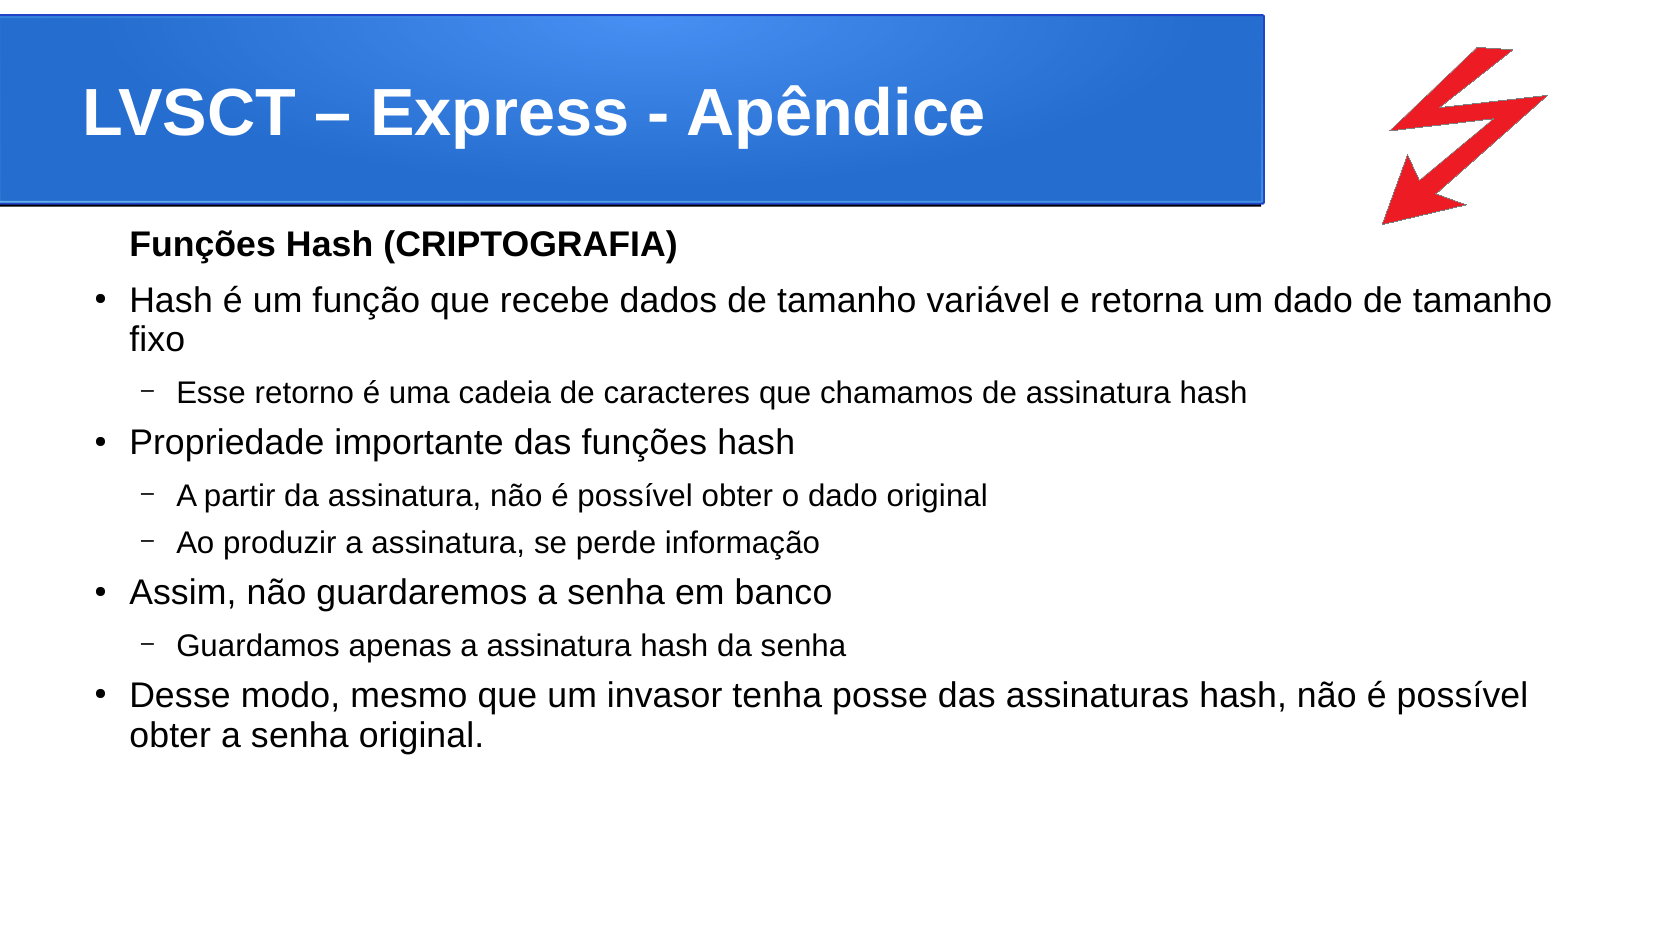

# LVSCT – Express - Apêndice
Funções Hash (CRIPTOGRAFIA)
Hash é um função que recebe dados de tamanho variável e retorna um dado de tamanho fixo
Esse retorno é uma cadeia de caracteres que chamamos de assinatura hash
Propriedade importante das funções hash
A partir da assinatura, não é possível obter o dado original
Ao produzir a assinatura, se perde informação
Assim, não guardaremos a senha em banco
Guardamos apenas a assinatura hash da senha
Desse modo, mesmo que um invasor tenha posse das assinaturas hash, não é possível obter a senha original.